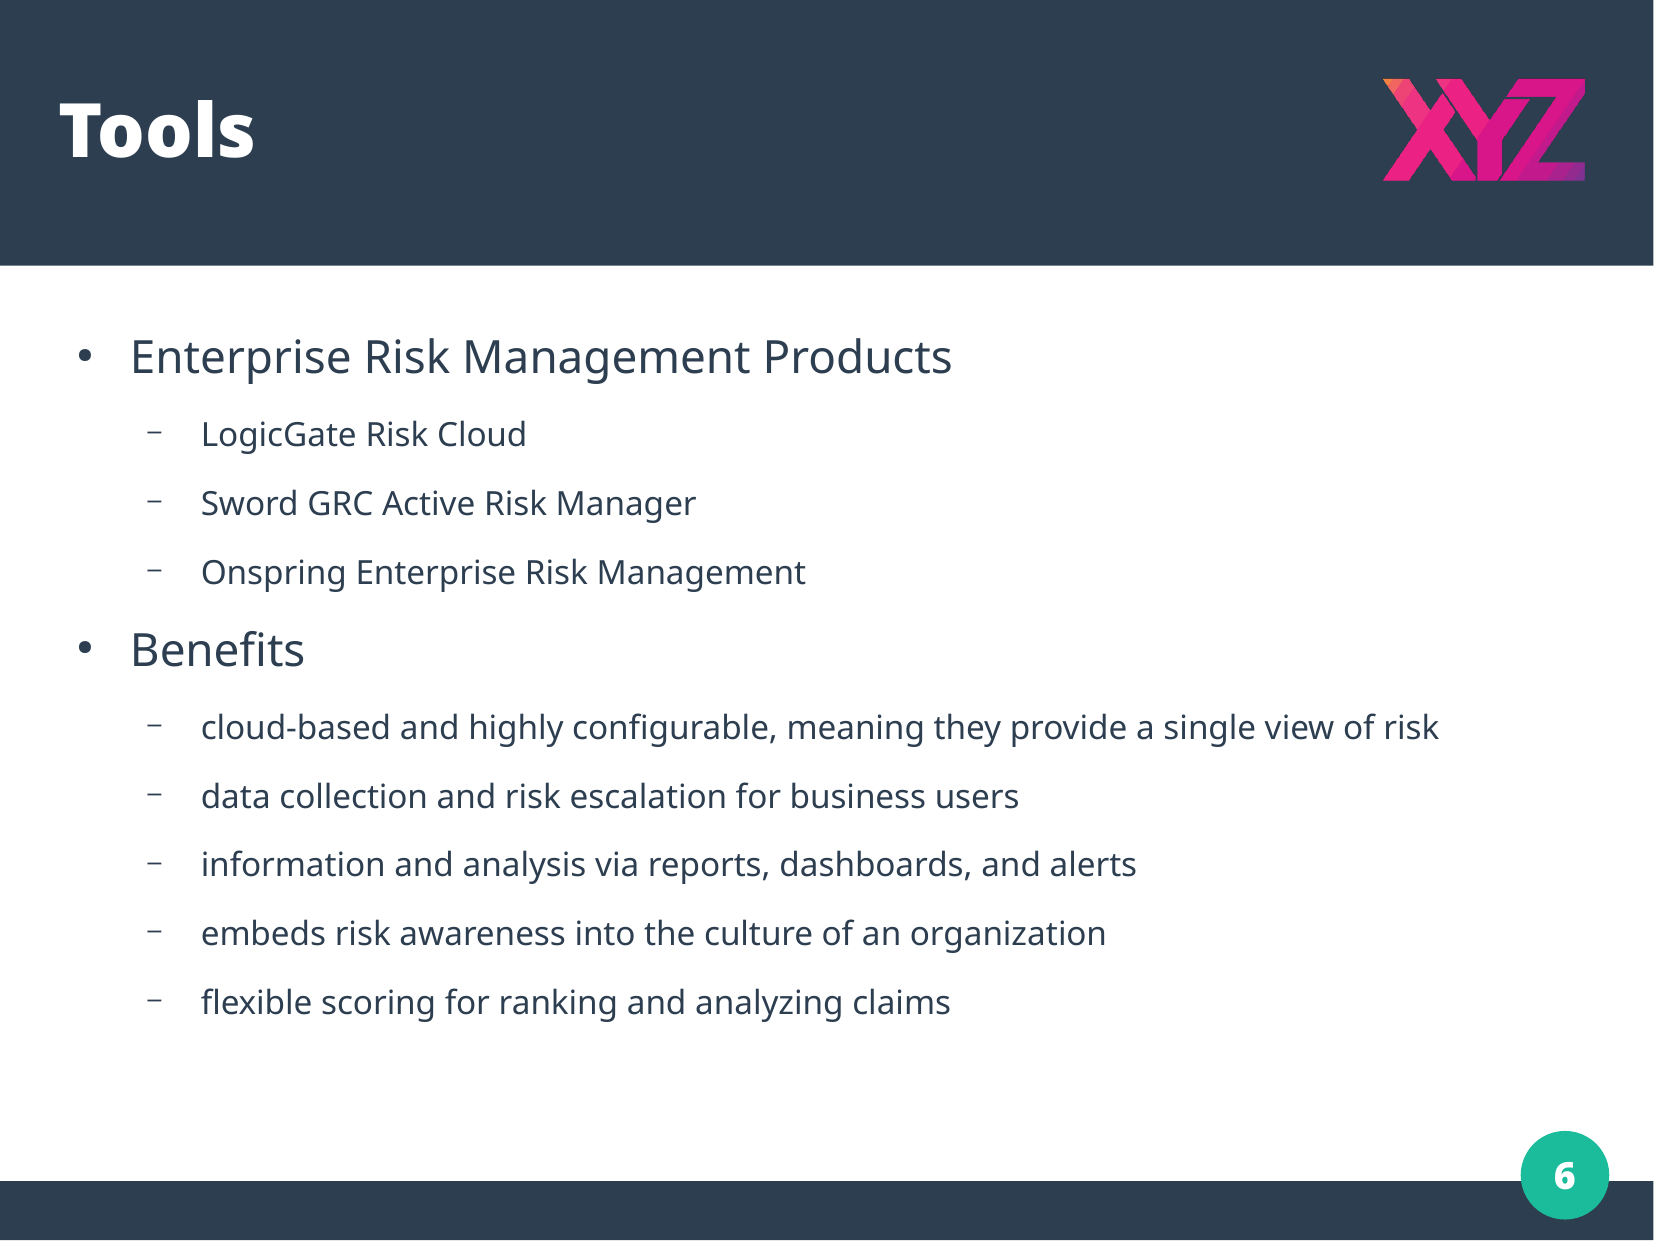

# Tools
Enterprise Risk Management Products
LogicGate Risk Cloud
Sword GRC Active Risk Manager
Onspring Enterprise Risk Management
Benefits
cloud-based and highly configurable, meaning they provide a single view of risk
data collection and risk escalation for business users
information and analysis via reports, dashboards, and alerts
embeds risk awareness into the culture of an organization
flexible scoring for ranking and analyzing claims
6